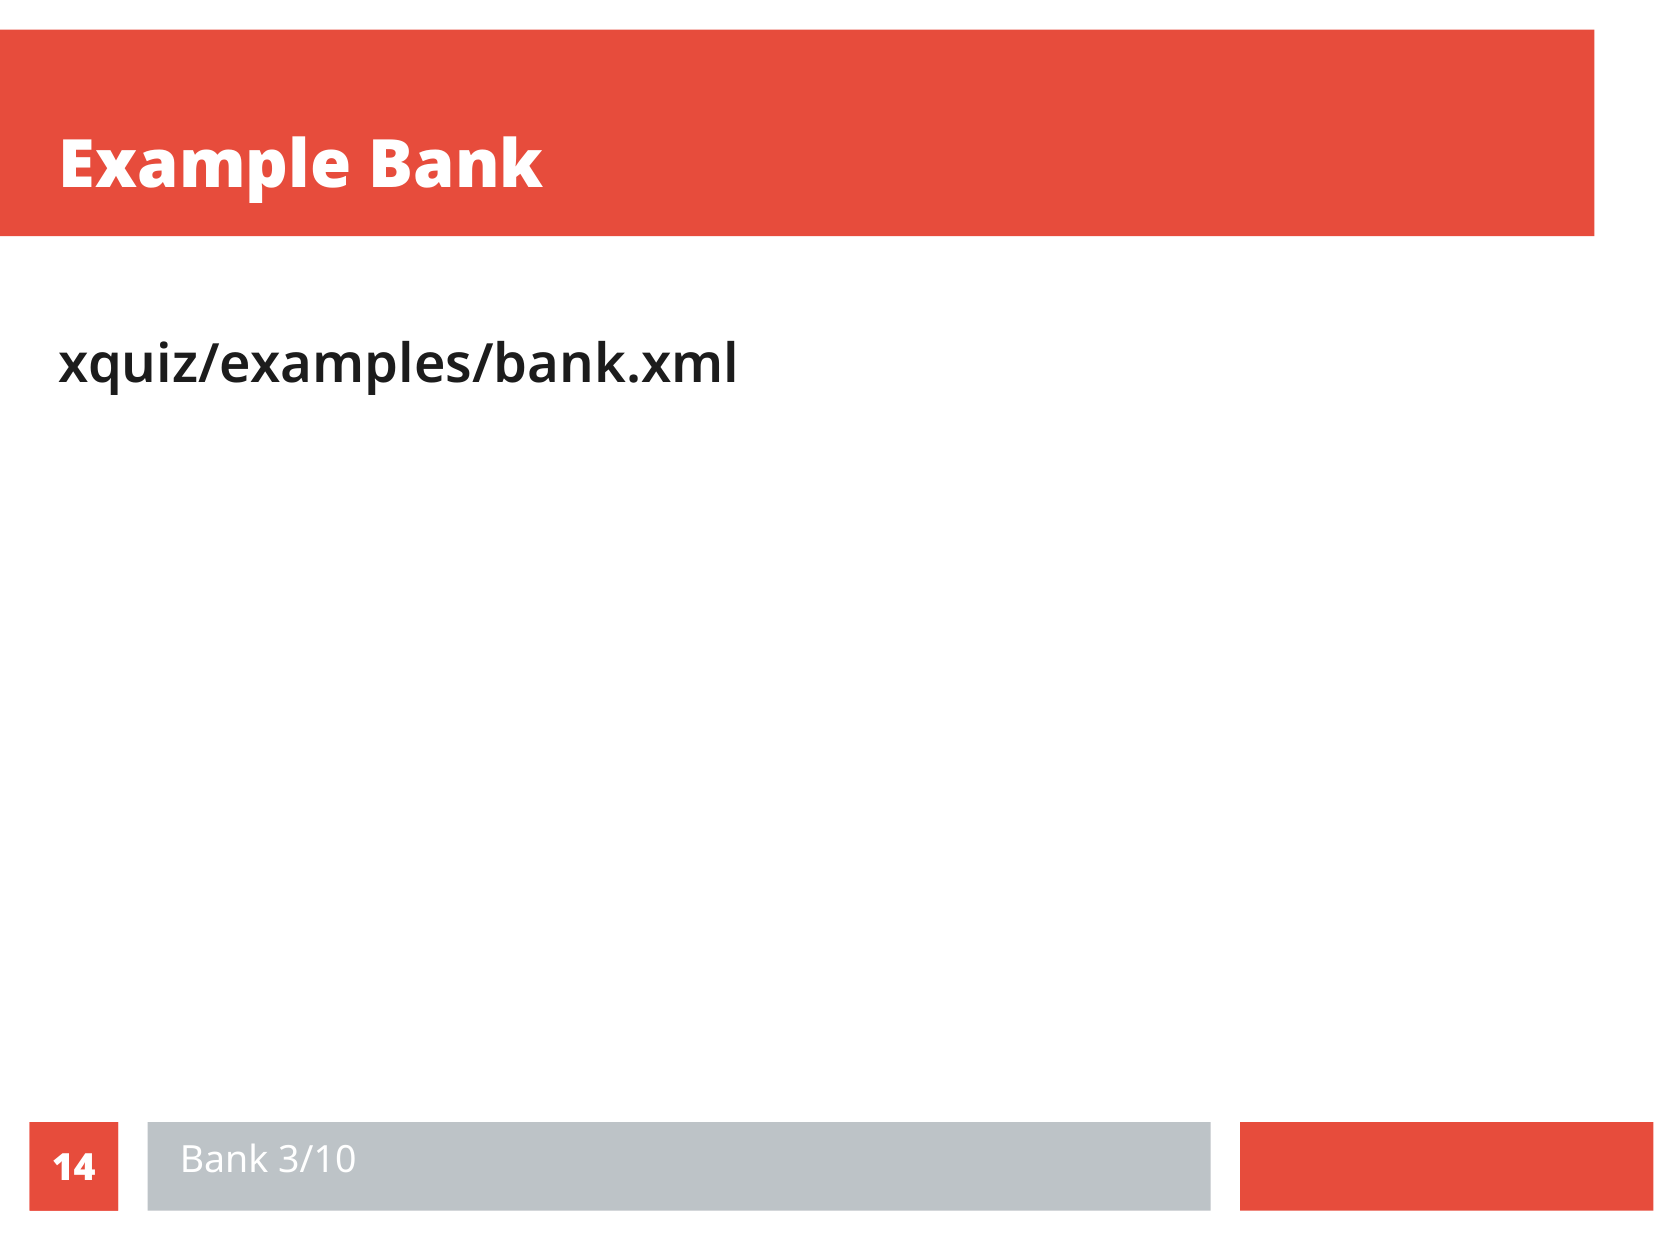

# Example Bank
xquiz/examples/bank.xml
14
Bank 3/10